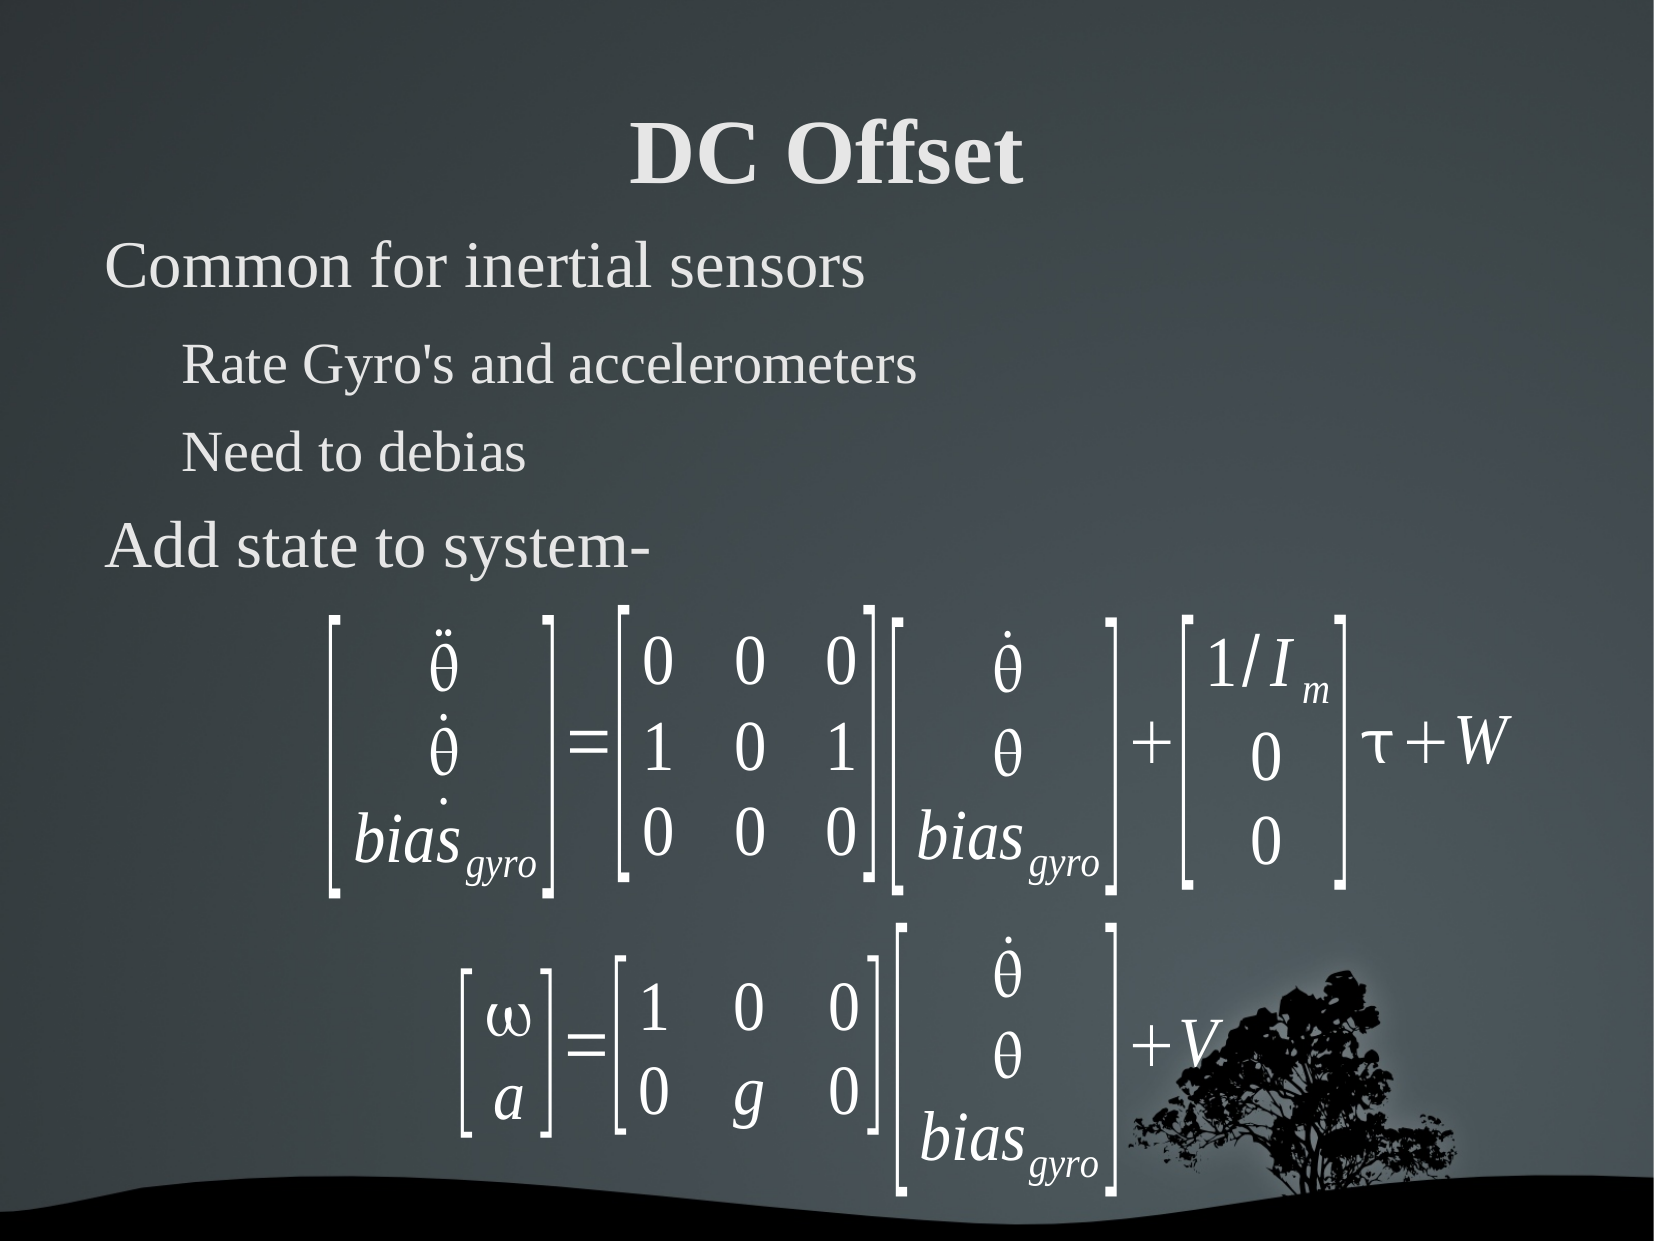

# DC Offset
Common for inertial sensors
Rate Gyro's and accelerometers
Need to debias
Add state to system-